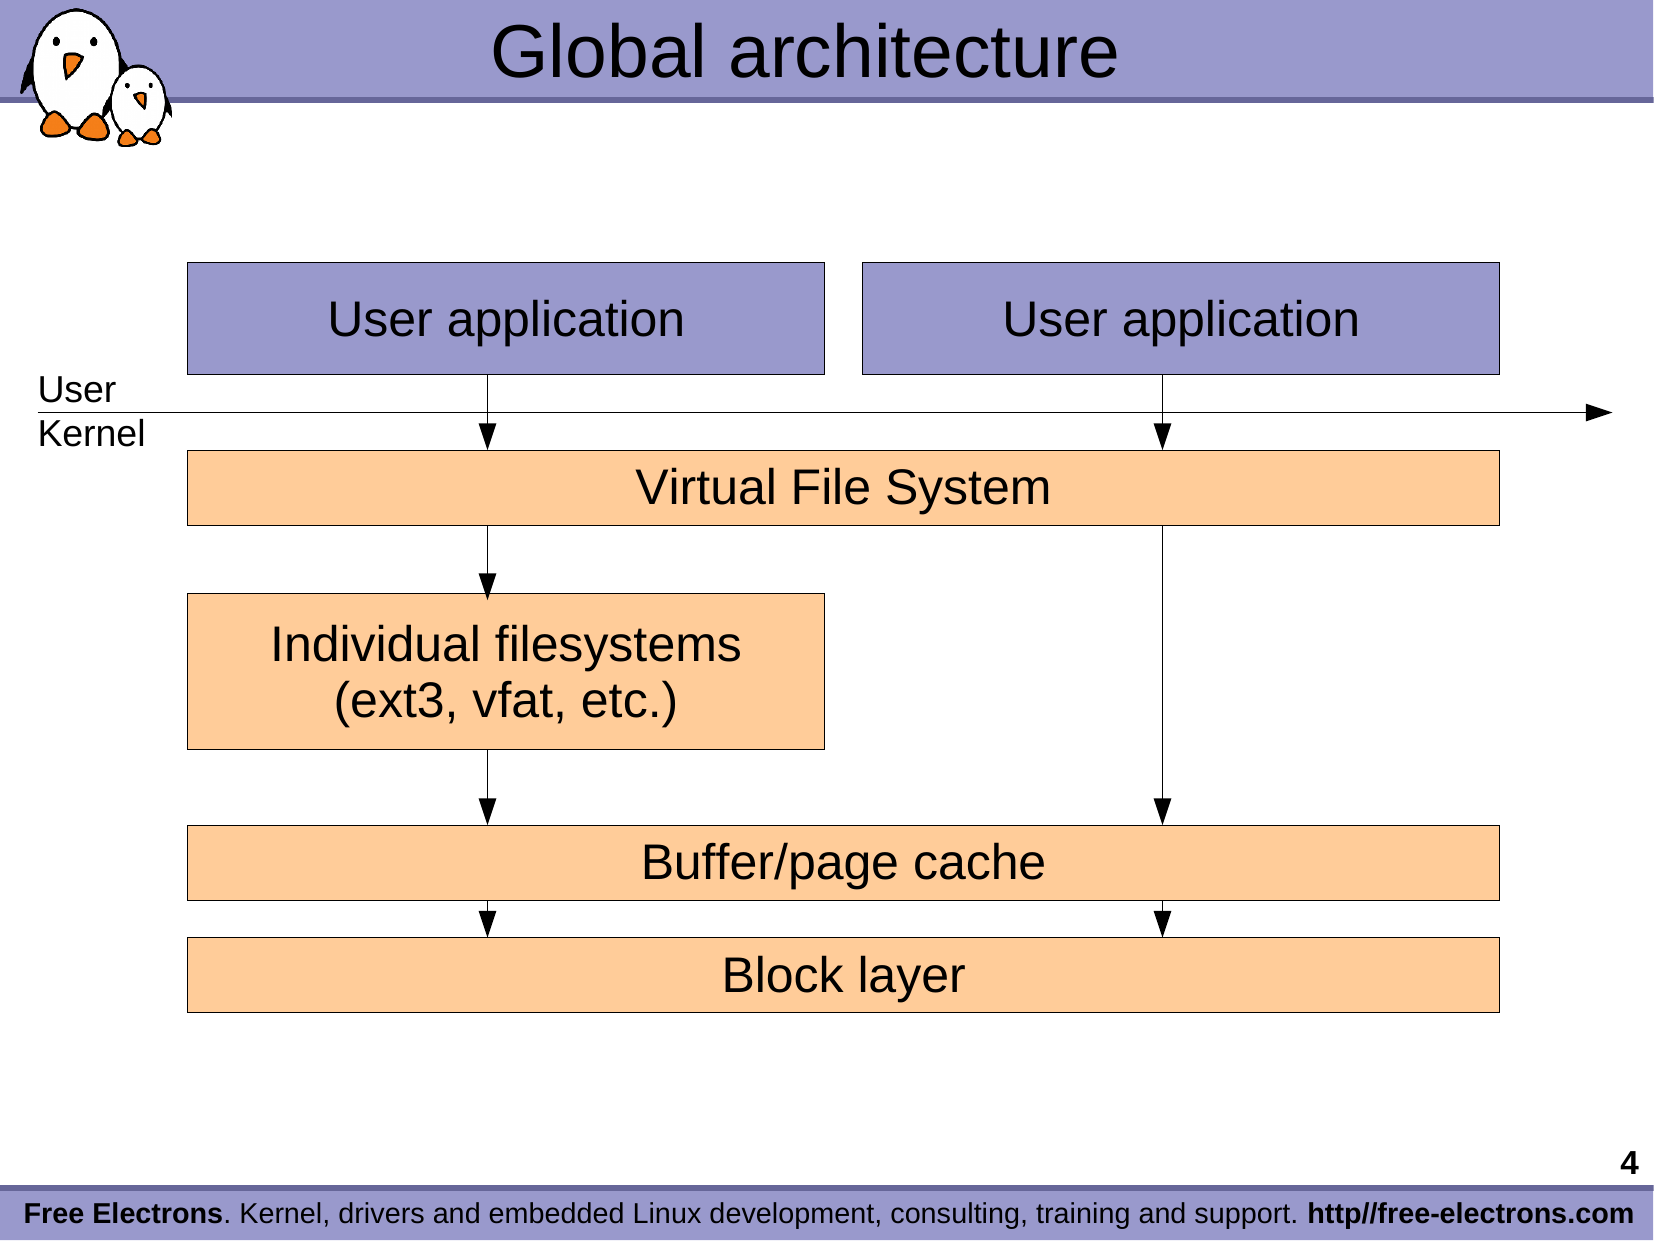

# Global architecture
User application
User application
User
Kernel
Virtual File System
Individual filesystems
(ext3, vfat, etc.)
Buffer/page cache
Block layer